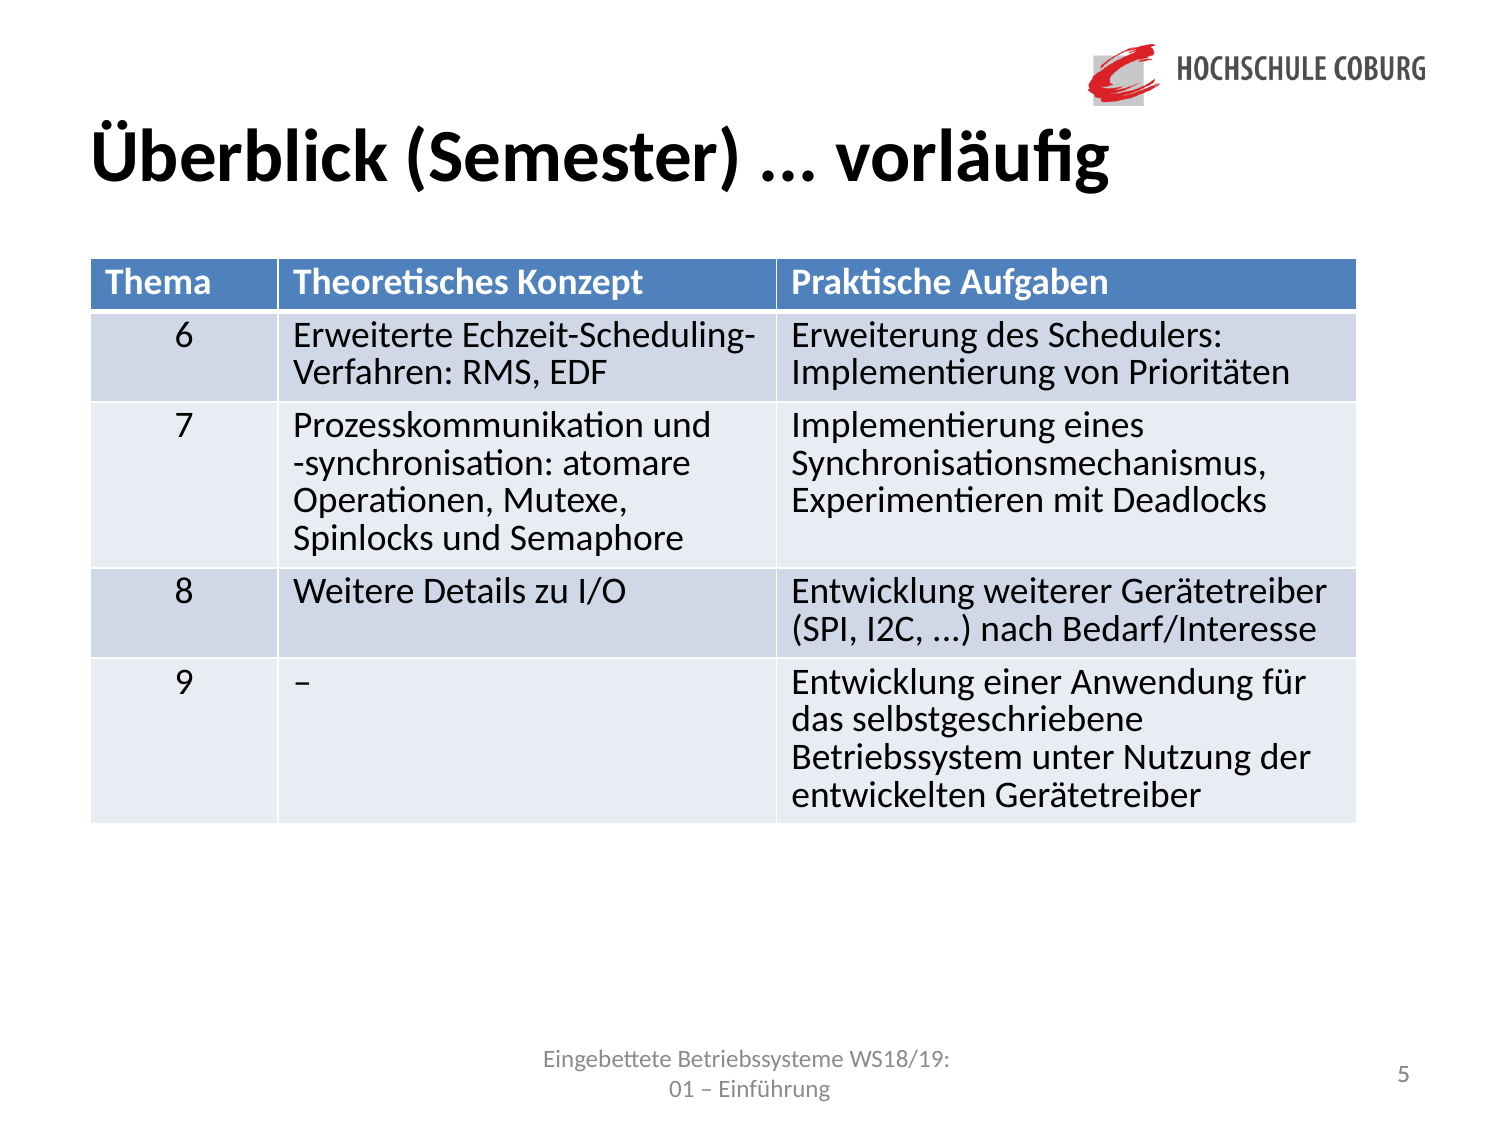

# Überblick (Semester) ... vorläufig
| Thema | Theoretisches Konzept | Praktische Aufgaben |
| --- | --- | --- |
| 6 | Erweiterte Echzeit-Scheduling-Verfahren: RMS, EDF | Erweiterung des Schedulers: Implementierung von Prioritäten |
| 7 | Prozesskommunikation und -synchronisation: atomare Operationen, Mutexe, Spinlocks und Semaphore | Implementierung eines Synchronisationsmechanismus, Experimentieren mit Deadlocks |
| 8 | Weitere Details zu I/O | Entwicklung weiterer Gerätetreiber (SPI, I2C, ...) nach Bedarf/Interesse |
| 9 | – | Entwicklung einer Anwendung für das selbstgeschriebene Betriebssystem unter Nutzung der entwickelten Gerätetreiber |
Eingebettete Betriebssysteme WS17/18: 01 – Einführung
1
5